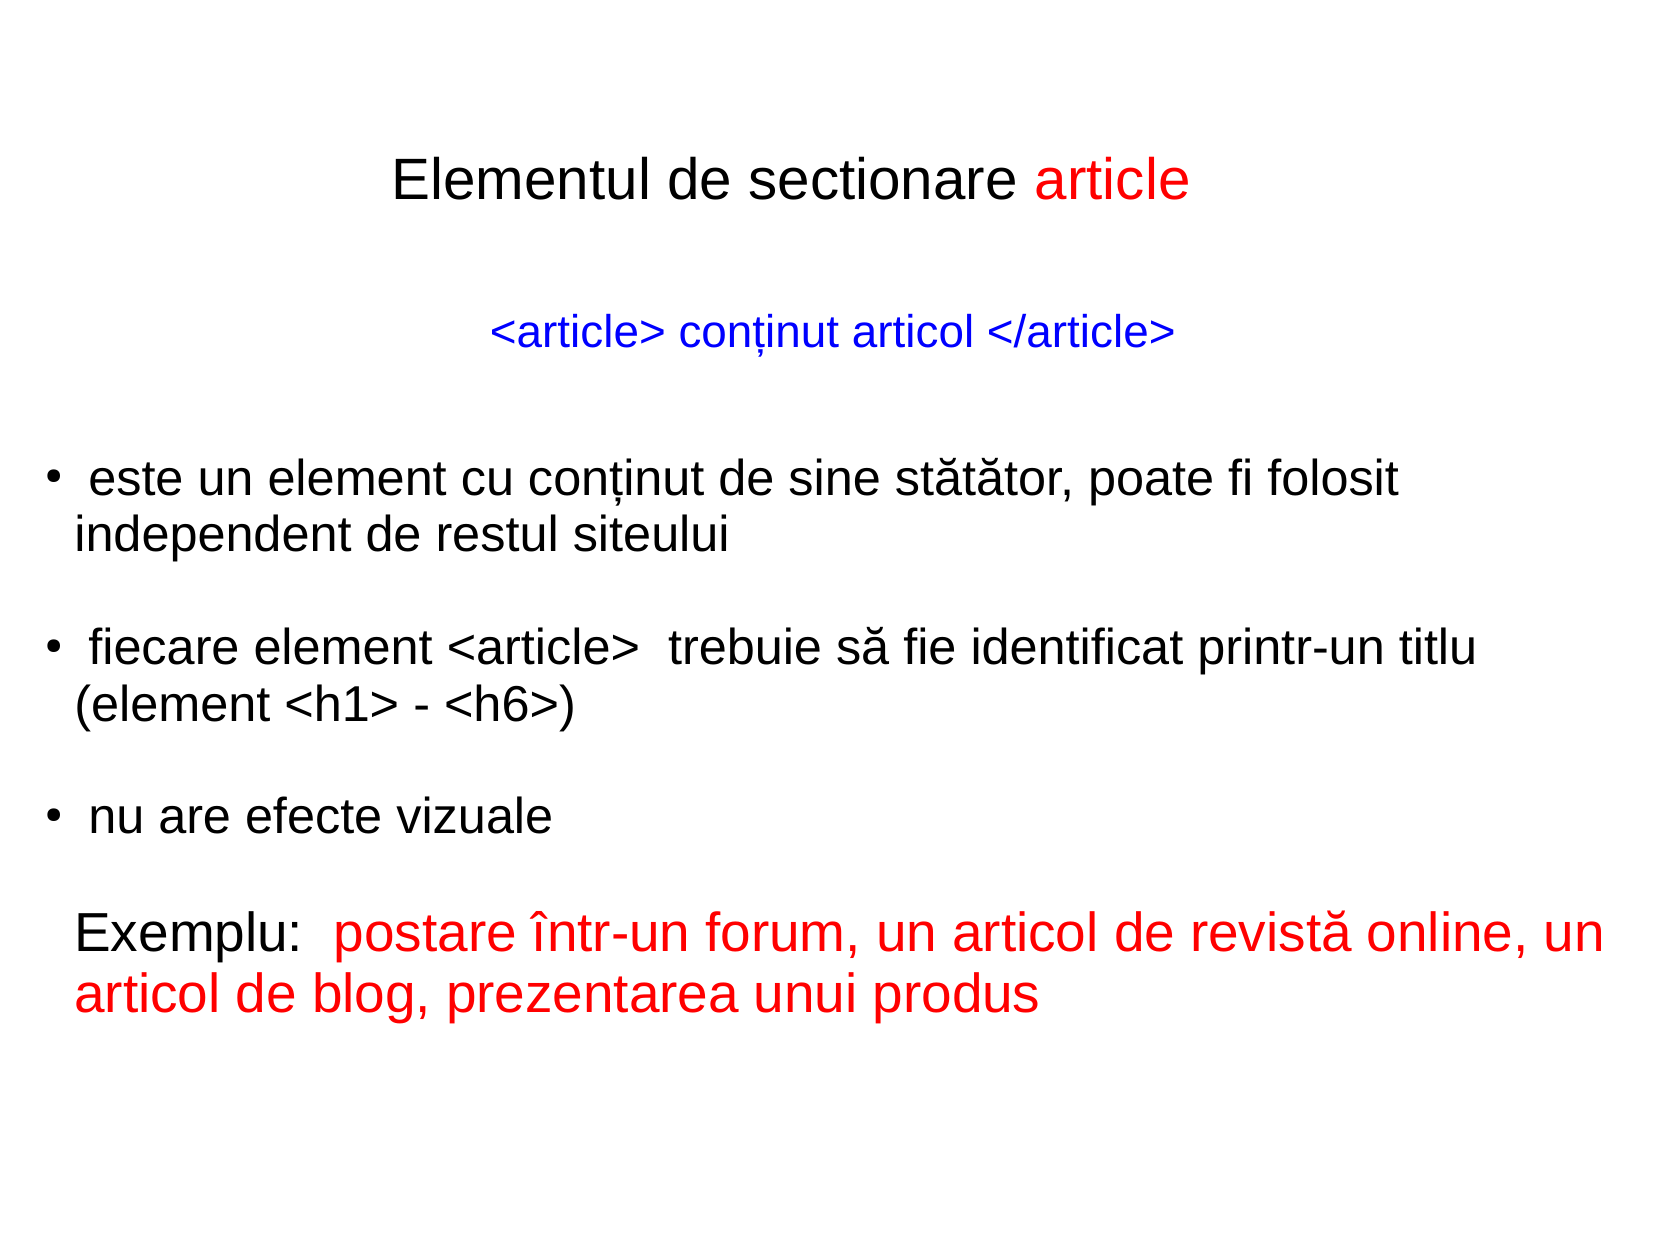

# Elementul de sectionare article
 <article> conținut articol </article>
 este un element cu conținut de sine stătător, poate fi folosit independent de restul siteului
 fiecare element <article> trebuie să fie identificat printr-un titlu (element <h1> - <h6>)
 nu are efecte vizuale
Exemplu: postare într-un forum, un articol de revistă online, un articol de blog, prezentarea unui produs